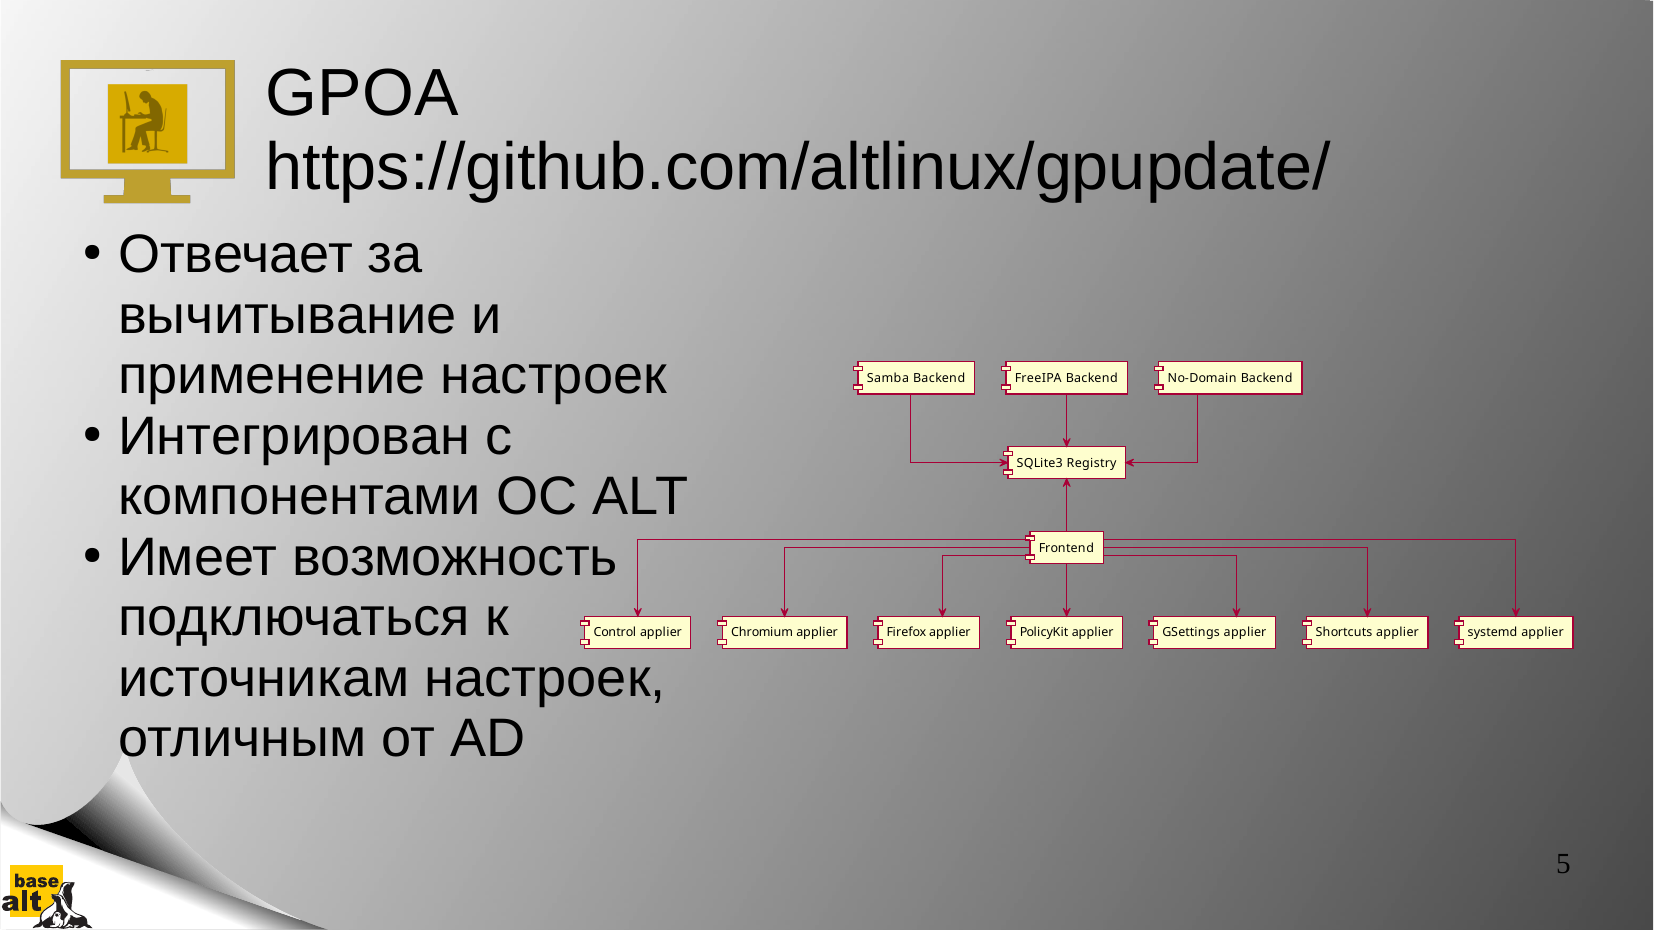

GPOA
https://github.com/altlinux/gpupdate/
# Отвечает за вычитывание и применение настроек
Интегрирован с компонентами ОС ALT
Имеет возможность подключаться к источникам настроек, отличным от AD
5